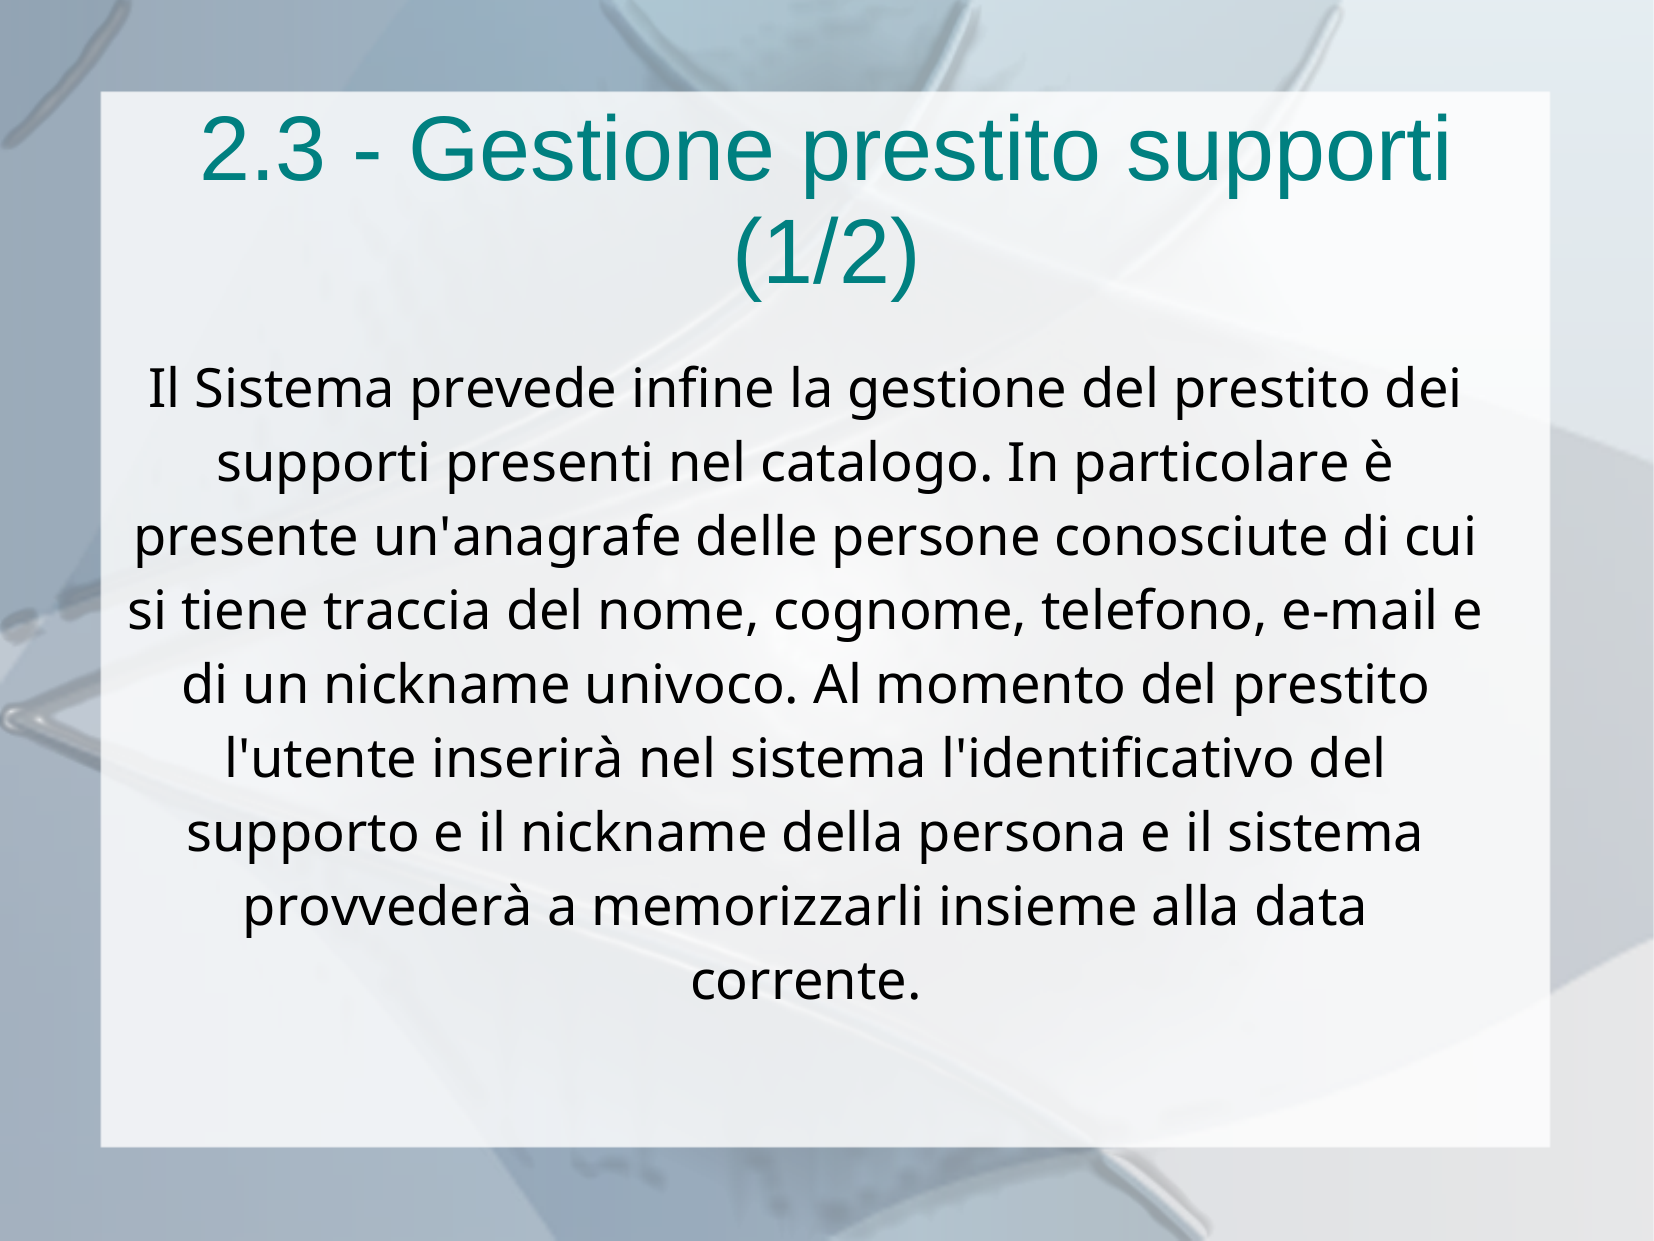

# 2.3 - Gestione prestito supporti (1/2)
Il Sistema prevede infine la gestione del prestito dei supporti presenti nel catalogo. In particolare è presente un'anagrafe delle persone conosciute di cui si tiene traccia del nome, cognome, telefono, e-mail e di un nickname univoco. Al momento del prestito l'utente inserirà nel sistema l'identificativo del supporto e il nickname della persona e il sistema provvederà a memorizzarli insieme alla data corrente.